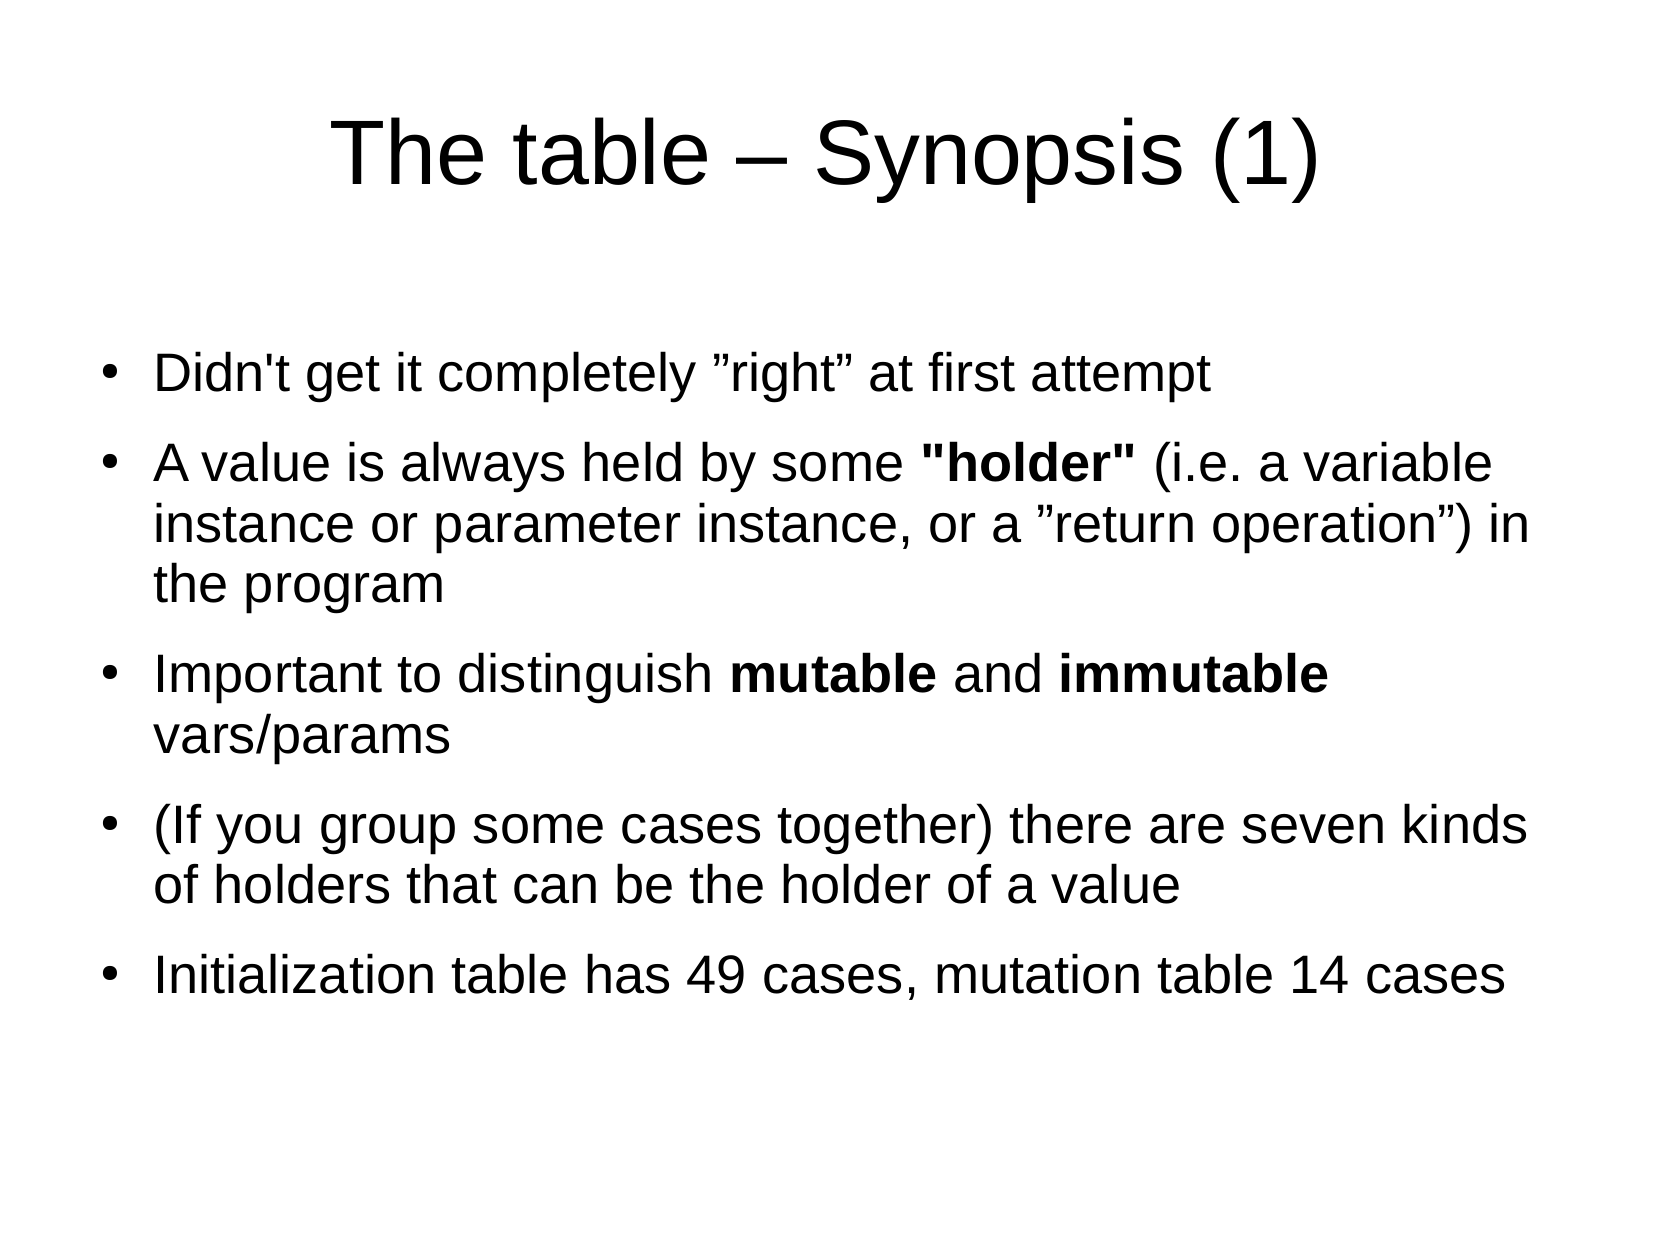

# The table – Synopsis (1)
Didn't get it completely ”right” at first attempt
A value is always held by some "holder" (i.e. a variable instance or parameter instance, or a ”return operation”) in the program
Important to distinguish mutable and immutable vars/params
(If you group some cases together) there are seven kinds of holders that can be the holder of a value
Initialization table has 49 cases, mutation table 14 cases